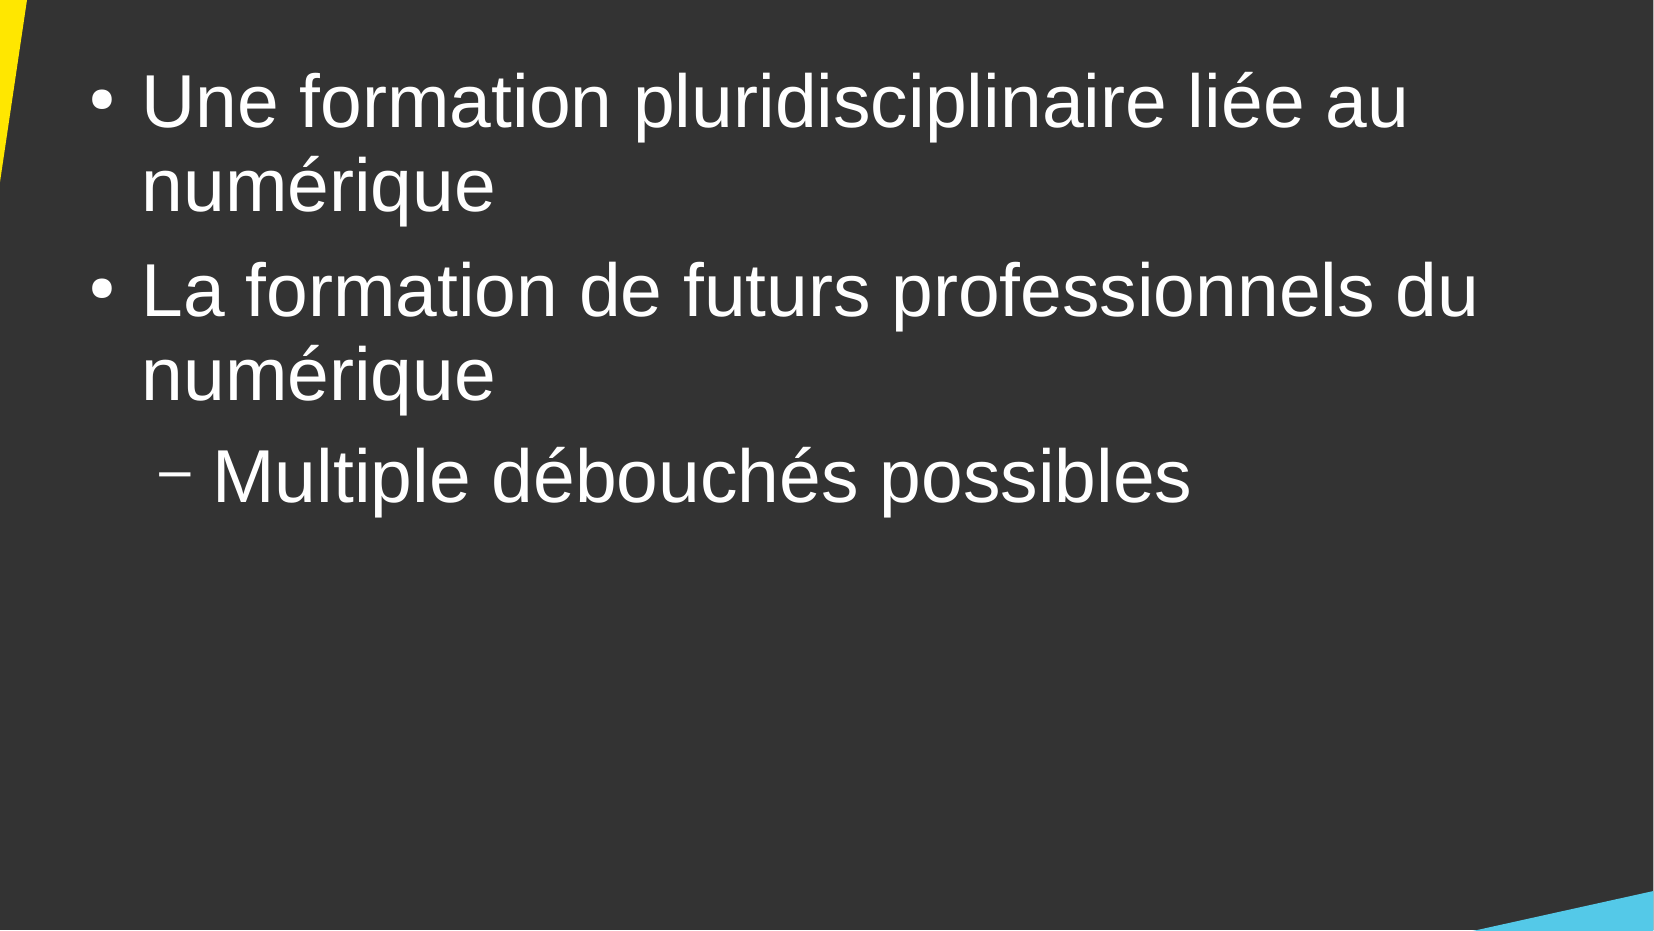

# Une formation pluridisciplinaire liée au numérique
La formation de futurs professionnels du numérique
Multiple débouchés possibles